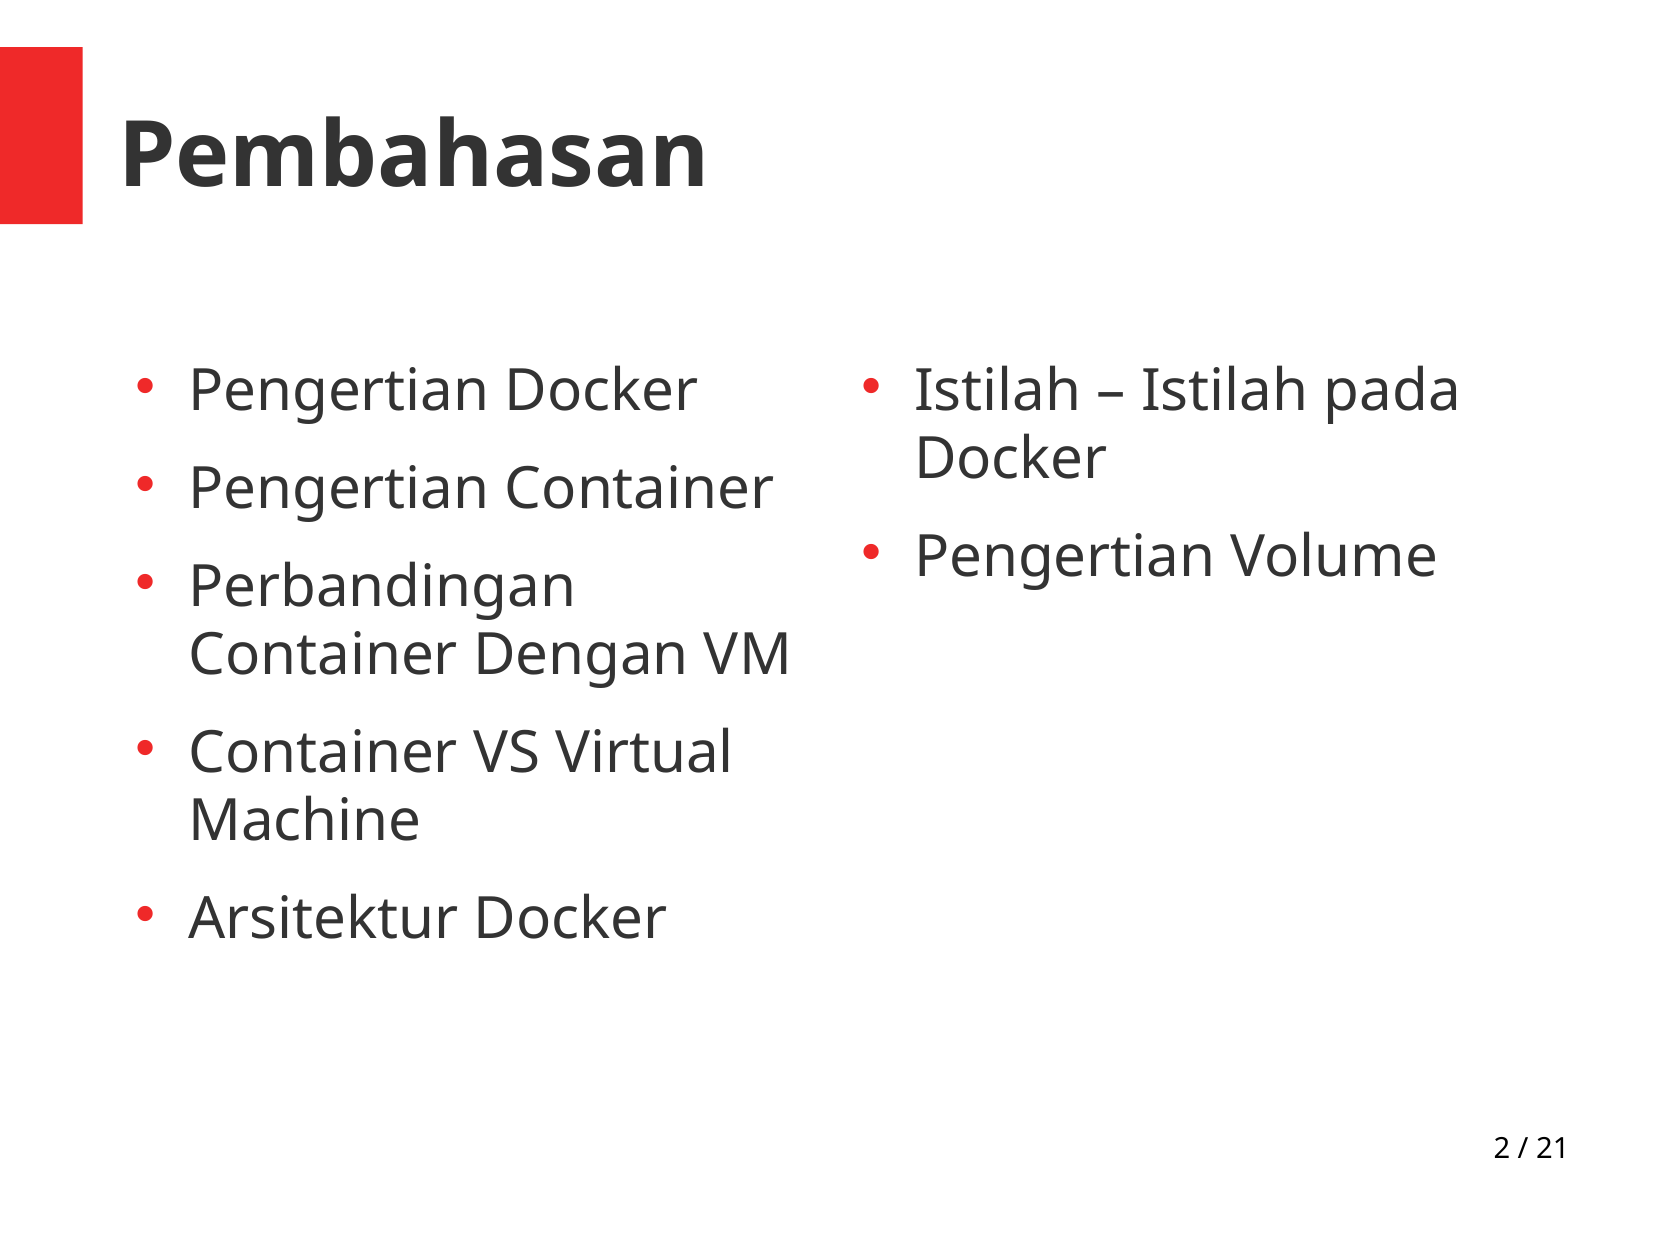

# Pembahasan
Pengertian Docker
Pengertian Container
Perbandingan Container Dengan VM
Container VS Virtual Machine
Arsitektur Docker
Istilah – Istilah pada Docker
Pengertian Volume
2